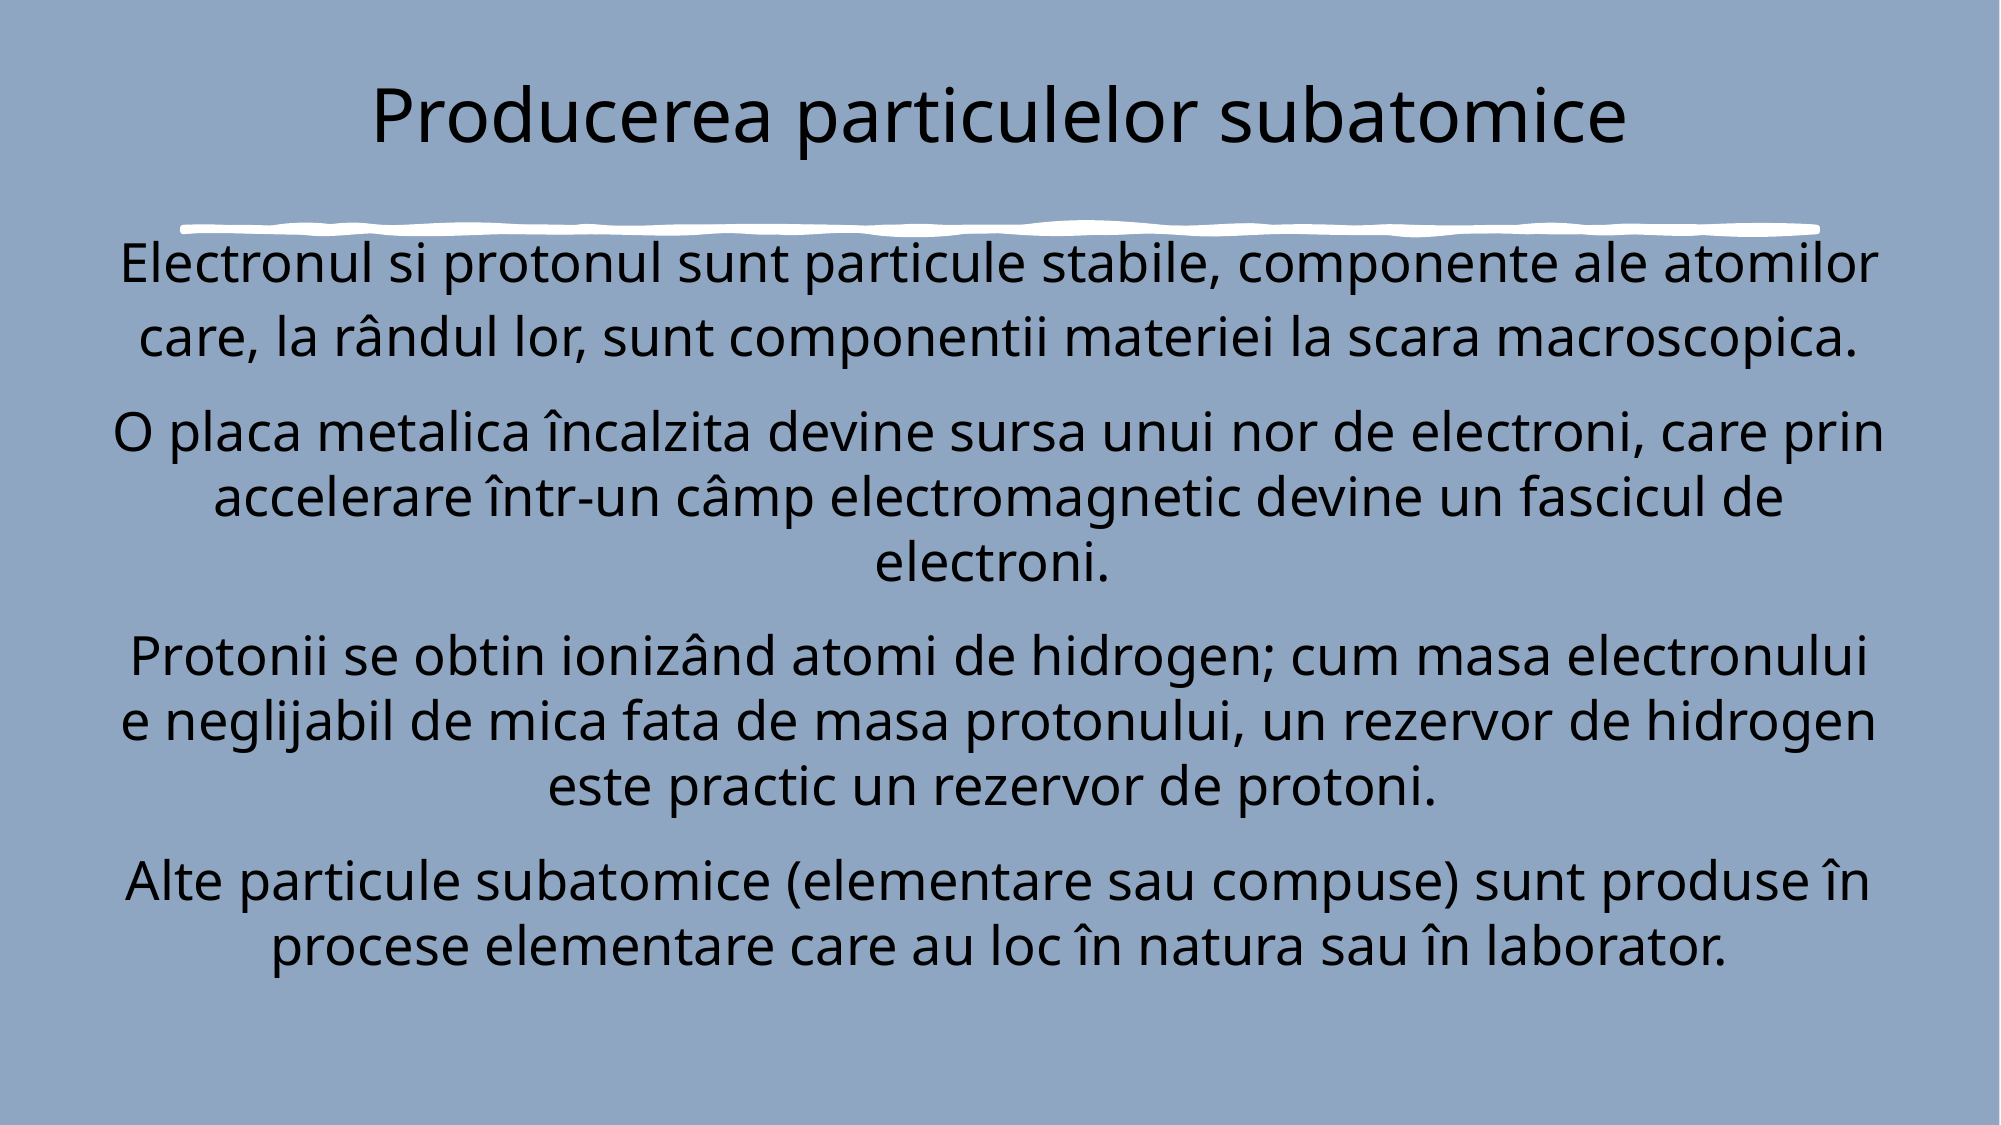

# Producerea particulelor subatomice
Electronul si protonul sunt particule stabile, componente ale atomilor care, la rândul lor, sunt componentii materiei la scara macroscopica.
O placa metalica încalzita devine sursa unui nor de electroni, care prin accelerare într-un câmp electromagnetic devine un fascicul de electroni.
Protonii se obtin ionizând atomi de hidrogen; cum masa electronului e neglijabil de mica fata de masa protonului, un rezervor de hidrogen este practic un rezervor de protoni.
Alte particule subatomice (elementare sau compuse) sunt produse în procese elementare care au loc în natura sau în laborator.